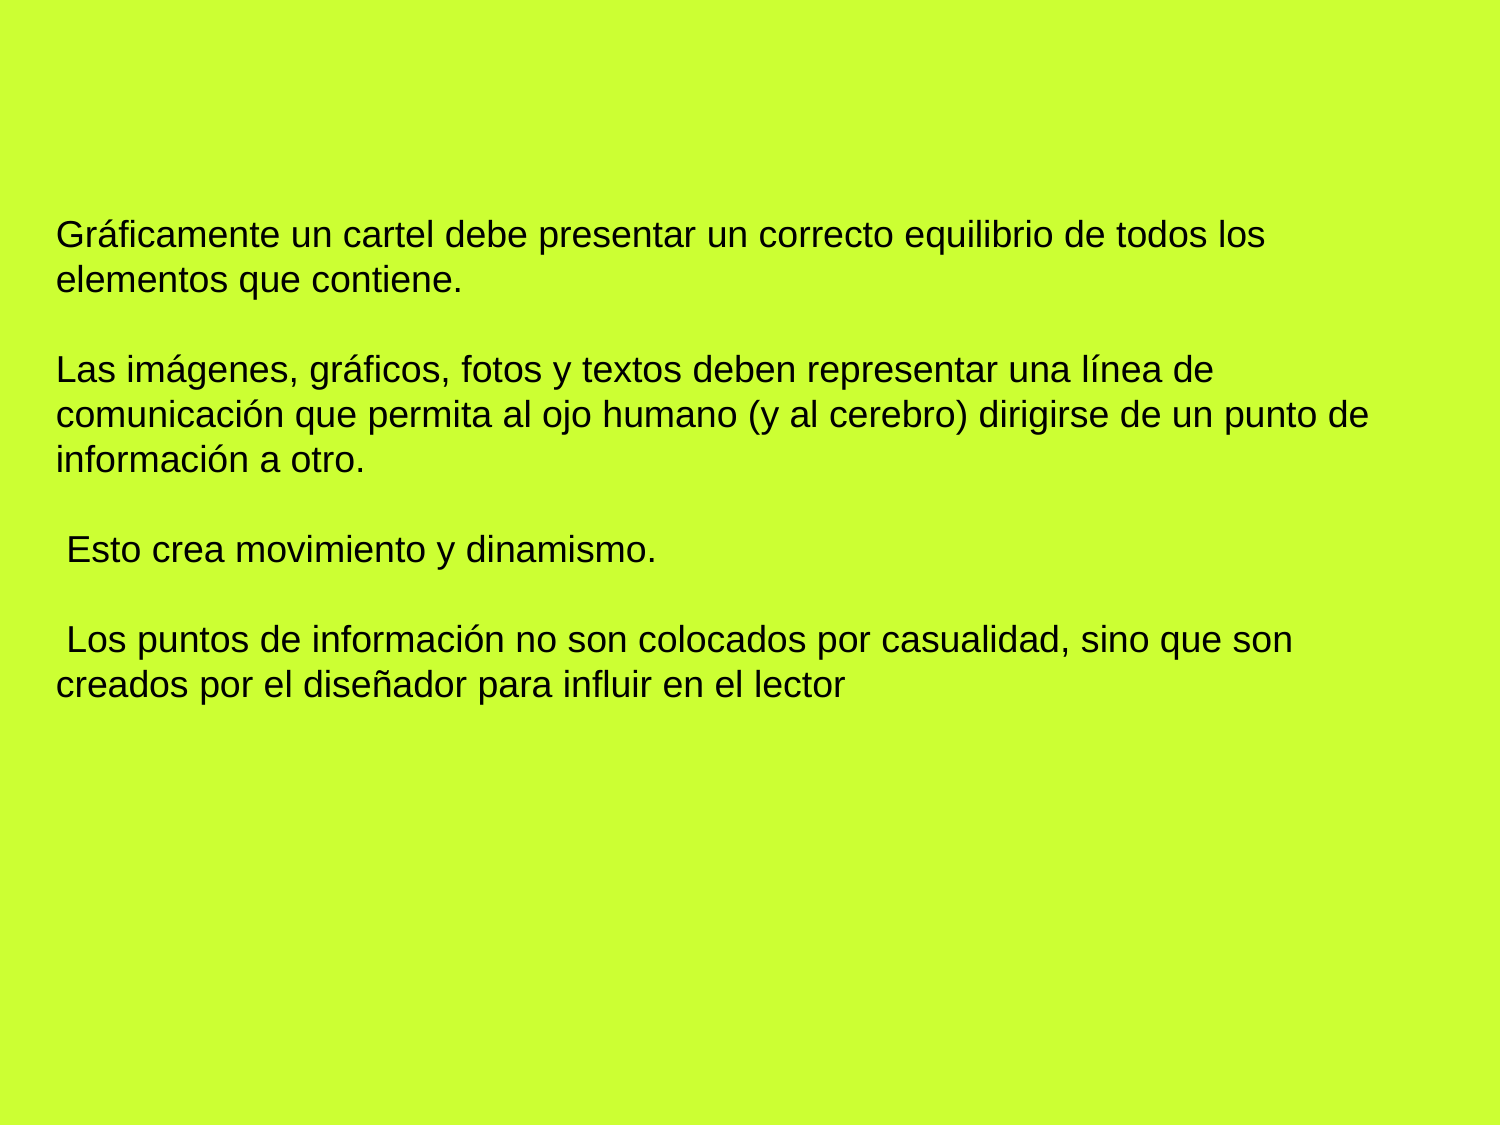

Gráficamente un cartel debe presentar un correcto equilibrio de todos los elementos que contiene.
Las imágenes, gráficos, fotos y textos deben representar una línea de comunicación que permita al ojo humano (y al cerebro) dirigirse de un punto de información a otro.
 Esto crea movimiento y dinamismo.
 Los puntos de información no son colocados por casualidad, sino que son creados por el diseñador para influir en el lector